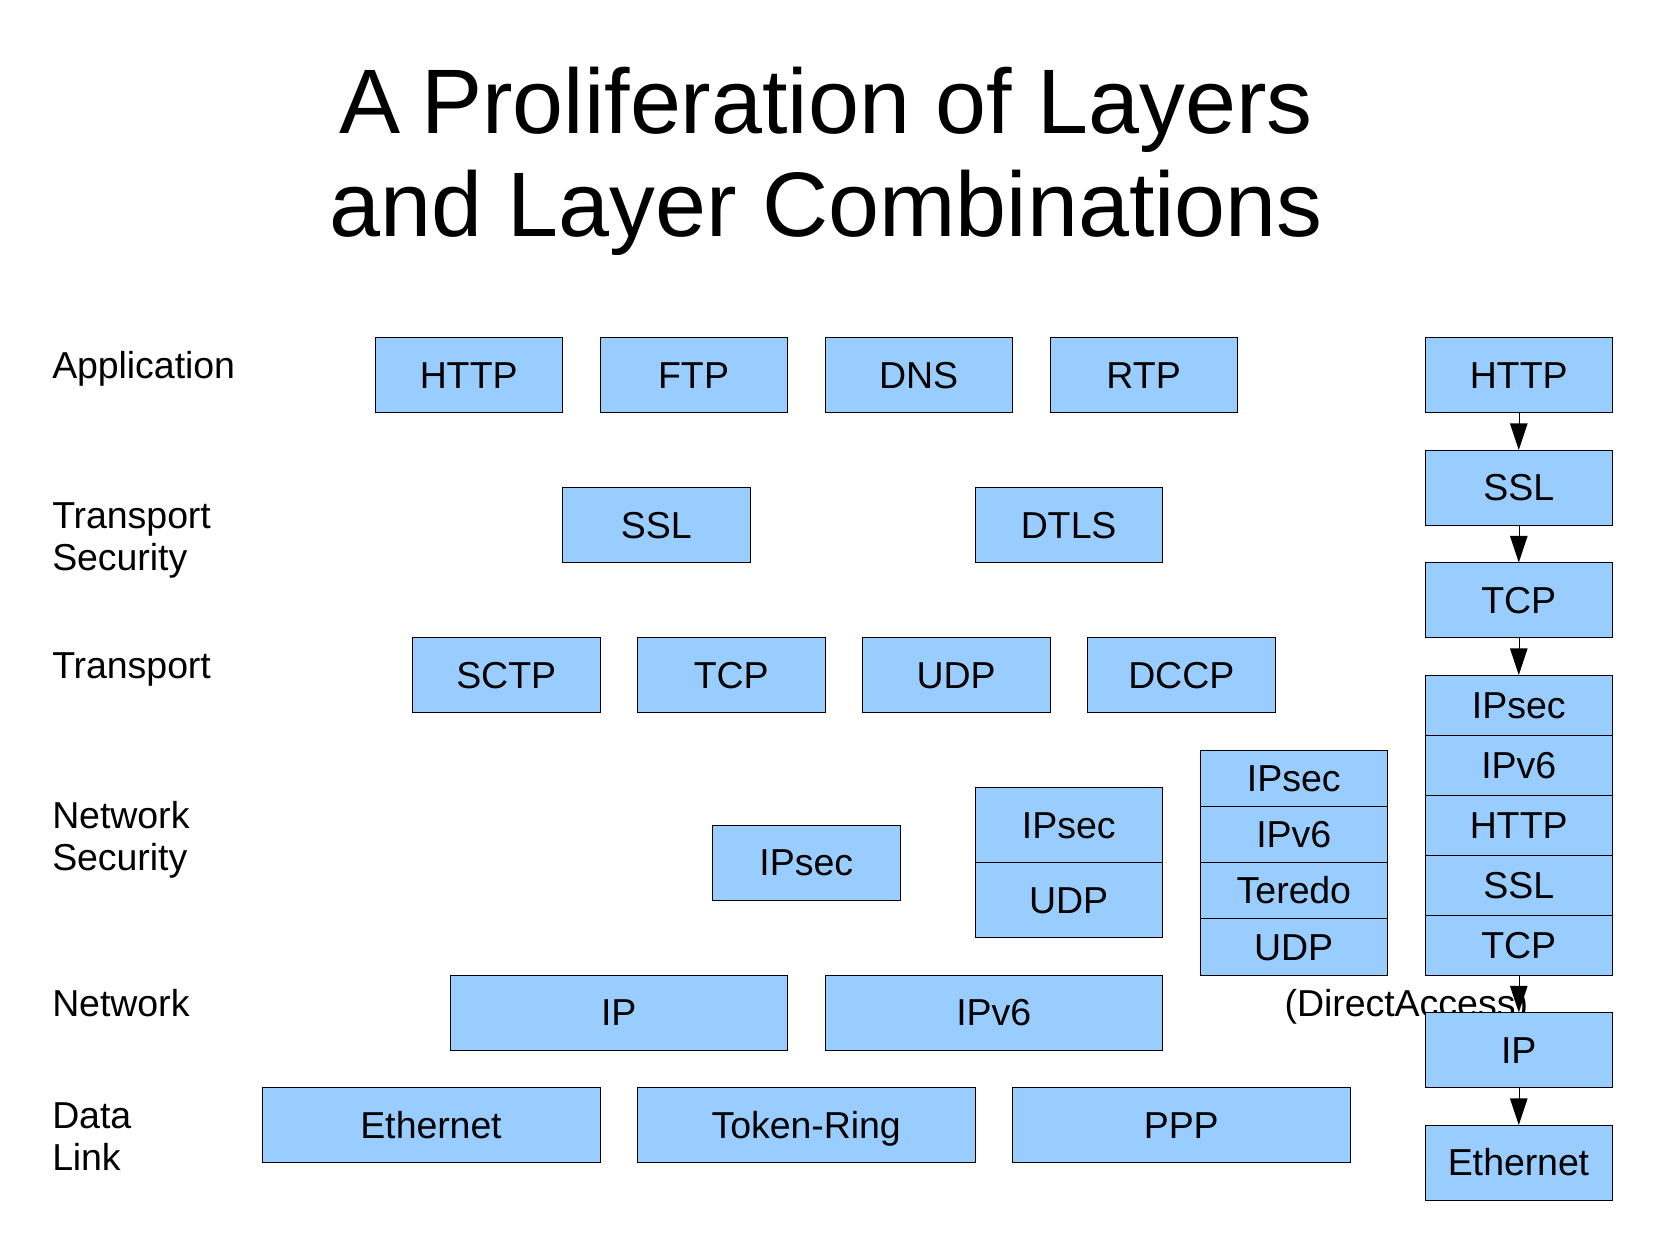

# A Proliferation of Layers and Layer Combinations
Application
HTTP
FTP
DNS
RTP
HTTP
SSL
TCP
IP
Ethernet
Transport
Security
SSL
DTLS
Transport
TCP
UDP
SCTP
DCCP
IPsec
IPv6
HTTP
SSL
TCP
IPsec
IPv6
Teredo
UDP
(DirectAccess)
Network
Security
IPsec
IPsec
UDP
Network
IP
IPv6
Data
Link
Ethernet
Token-Ring
PPP